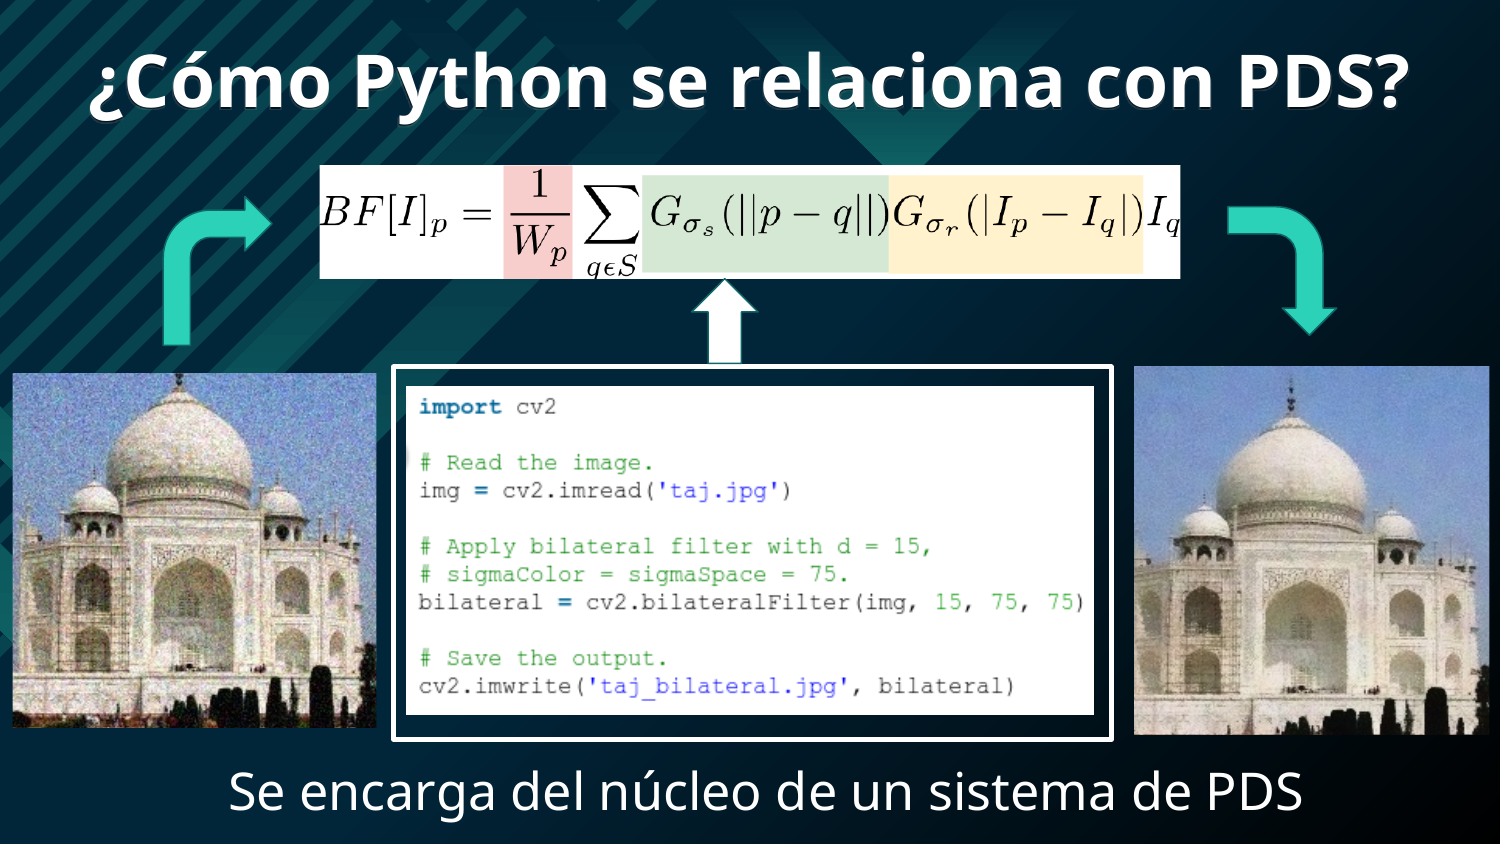

# ¿Cómo Python se relaciona con PDS?
Se encarga del núcleo de un sistema de PDS